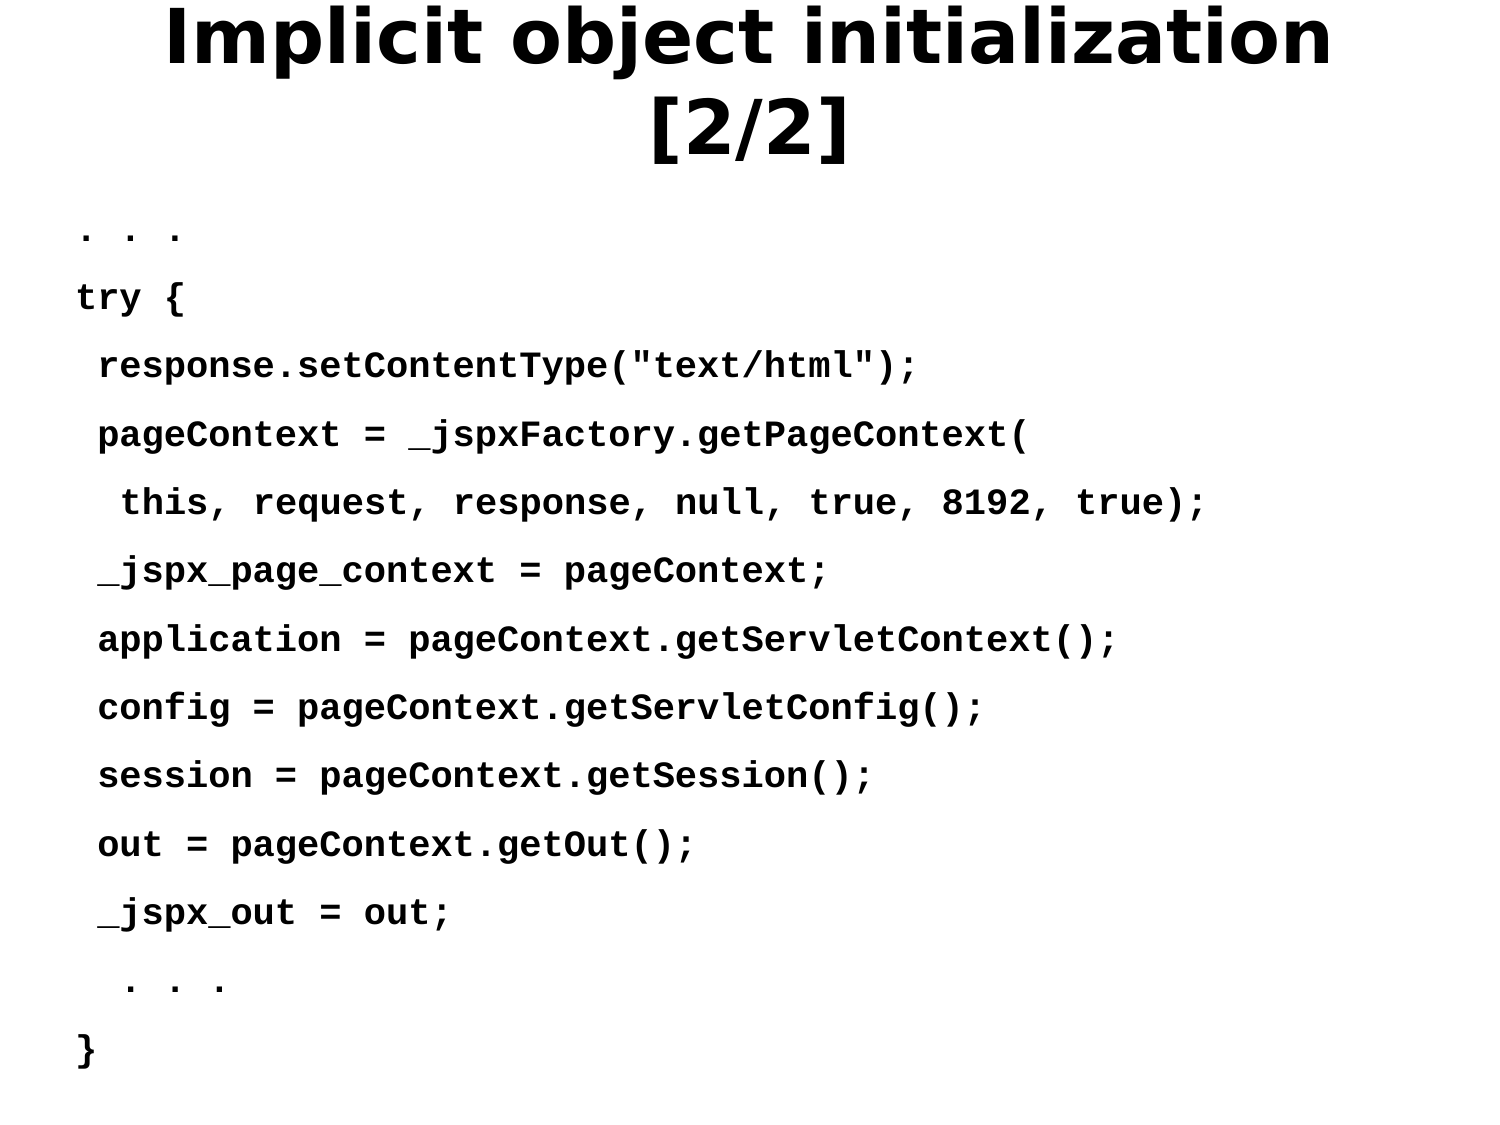

# Implicit object initialization [2/2]
. . .
try {
 response.setContentType("text/html");
 pageContext = _jspxFactory.getPageContext(
 this, request, response, null, true, 8192, true);
 _jspx_page_context = pageContext;
 application = pageContext.getServletContext();
 config = pageContext.getServletConfig();
 session = pageContext.getSession();
 out = pageContext.getOut();
 _jspx_out = out;
 . . .
}